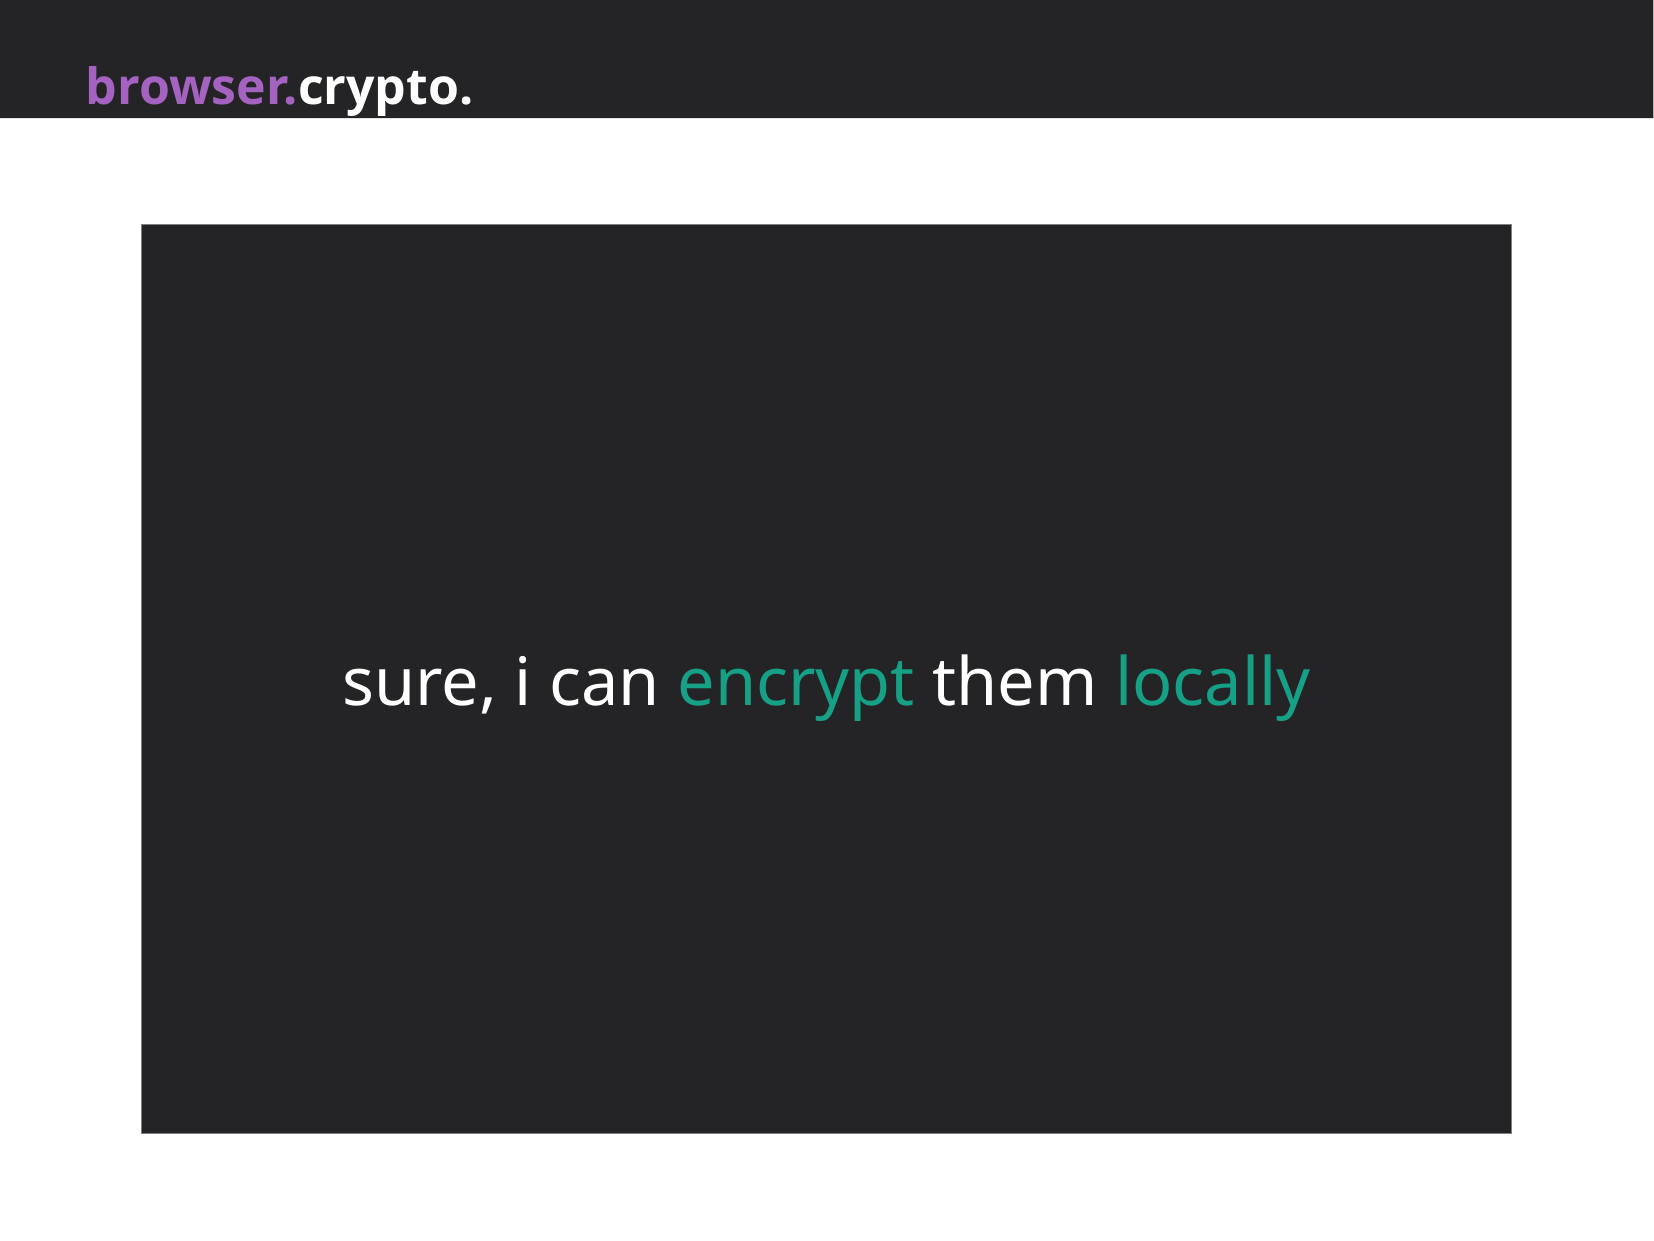

browser.crypto.
sure, i can encrypt them locally
sure, i can encrypt them locally